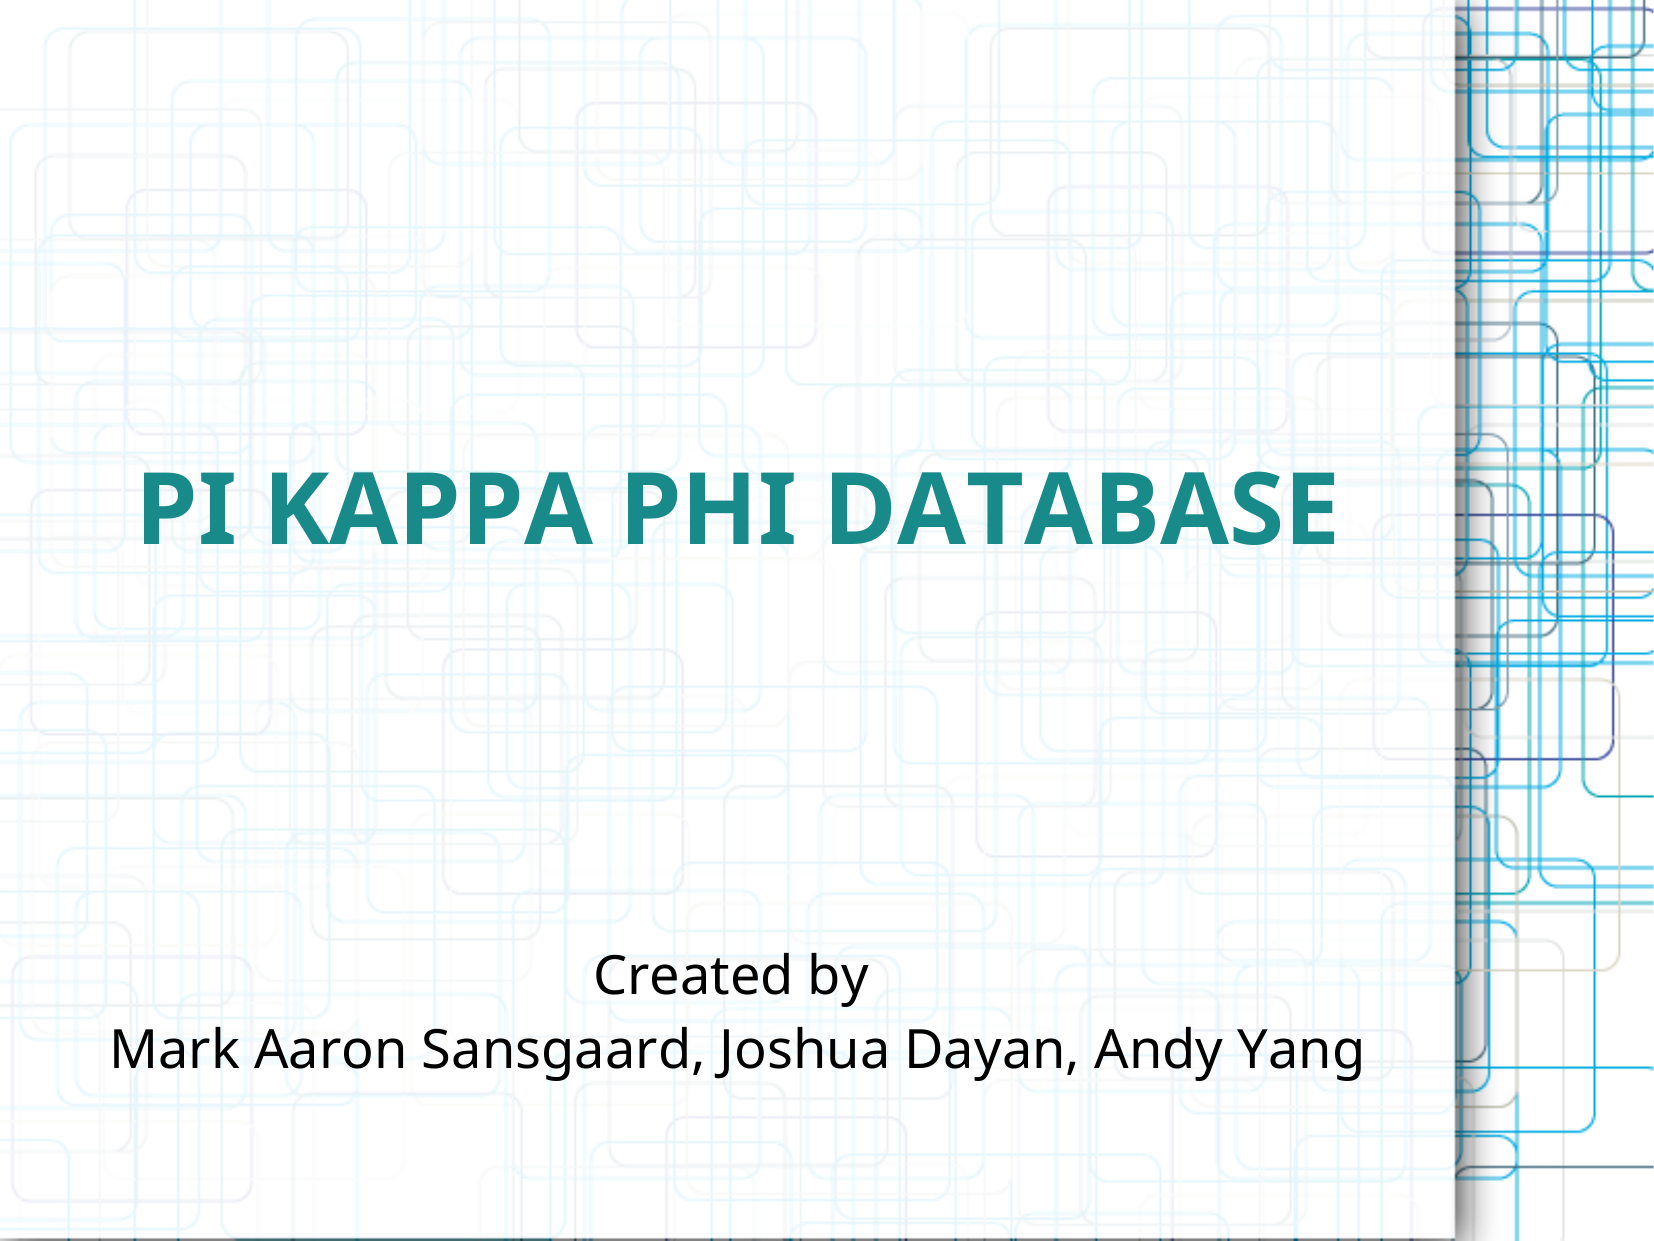

# PI KAPPA PHI DATABASE
Created by
Mark Aaron Sansgaard, Joshua Dayan, Andy Yang